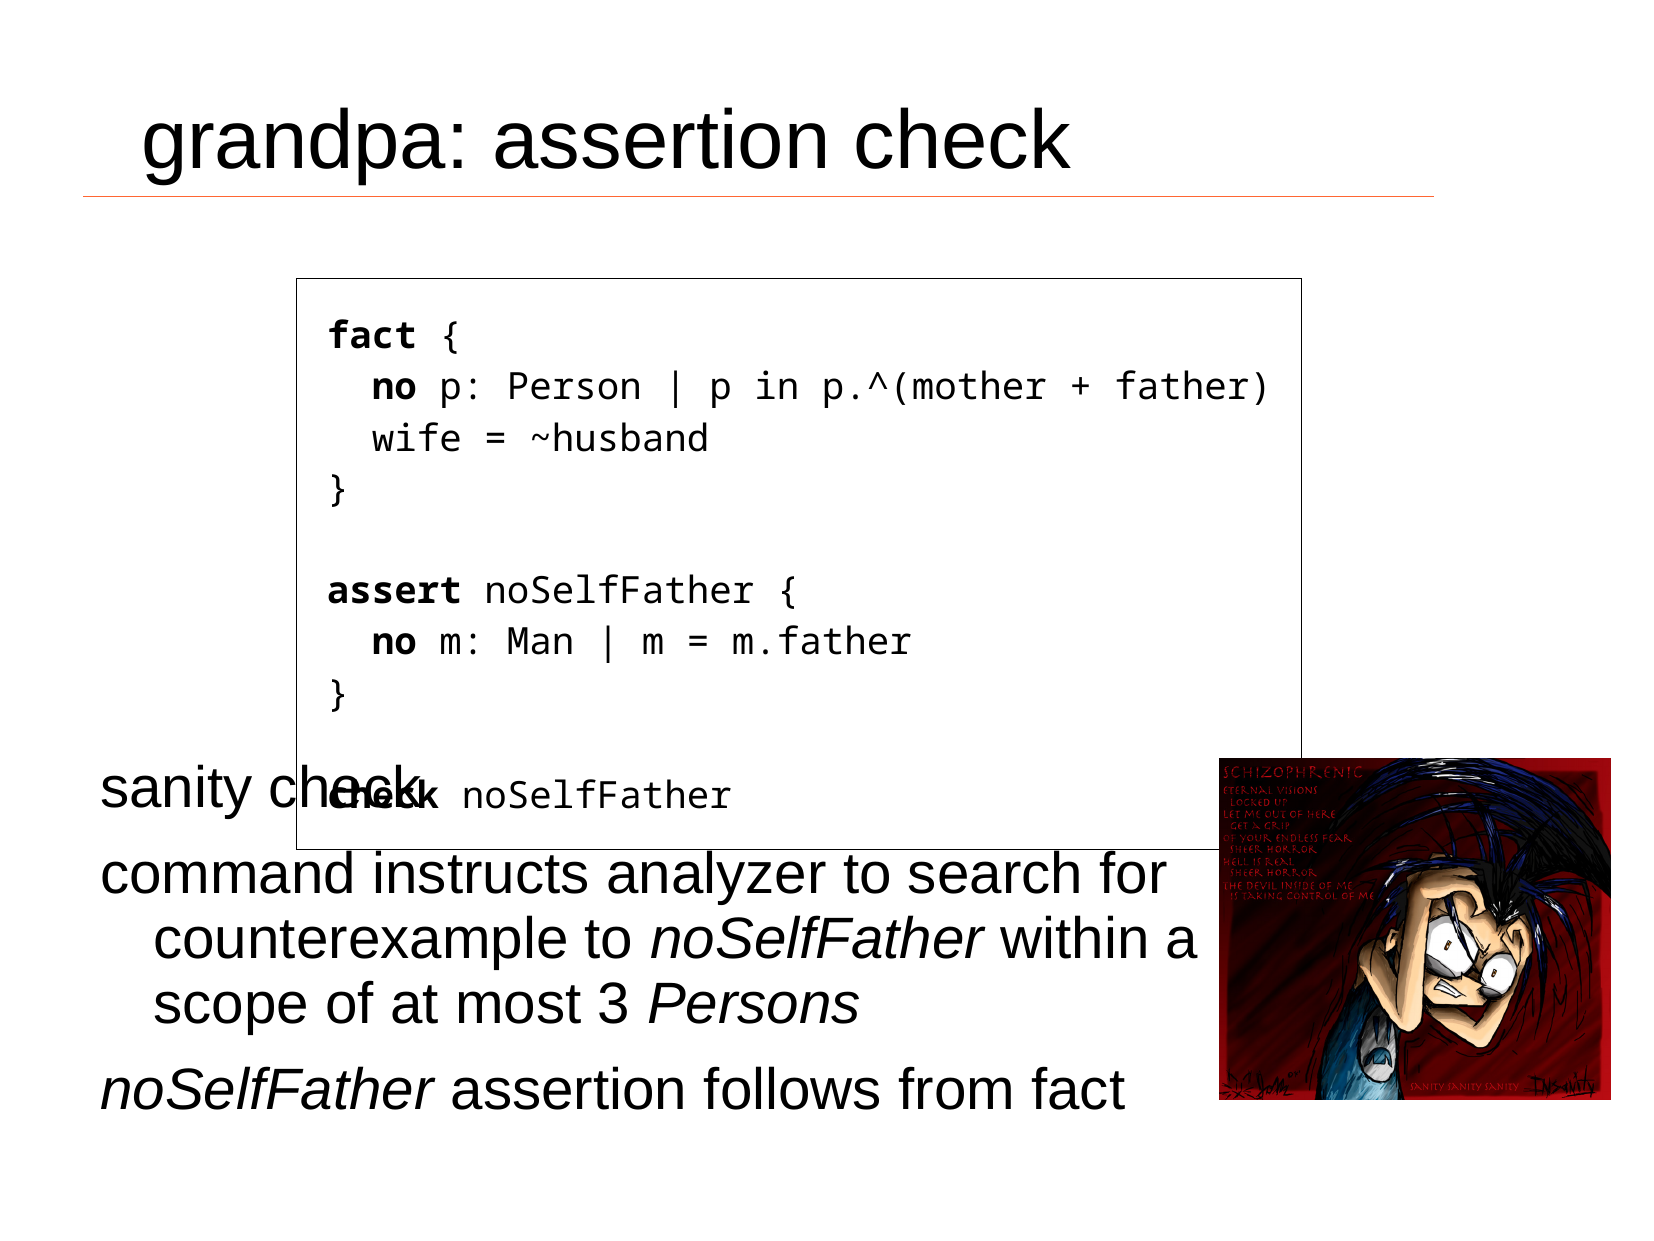

# grandpa: assertion check
fact {
 no p: Person | p in p.^(mother + father)
 wife = ~husband
}
assert noSelfFather {
 no m: Man | m = m.father
}
check noSelfFather
sanity check
command instructs analyzer to search for counterexample to noSelfFather within a scope of at most 3 Persons
noSelfFather assertion follows from fact